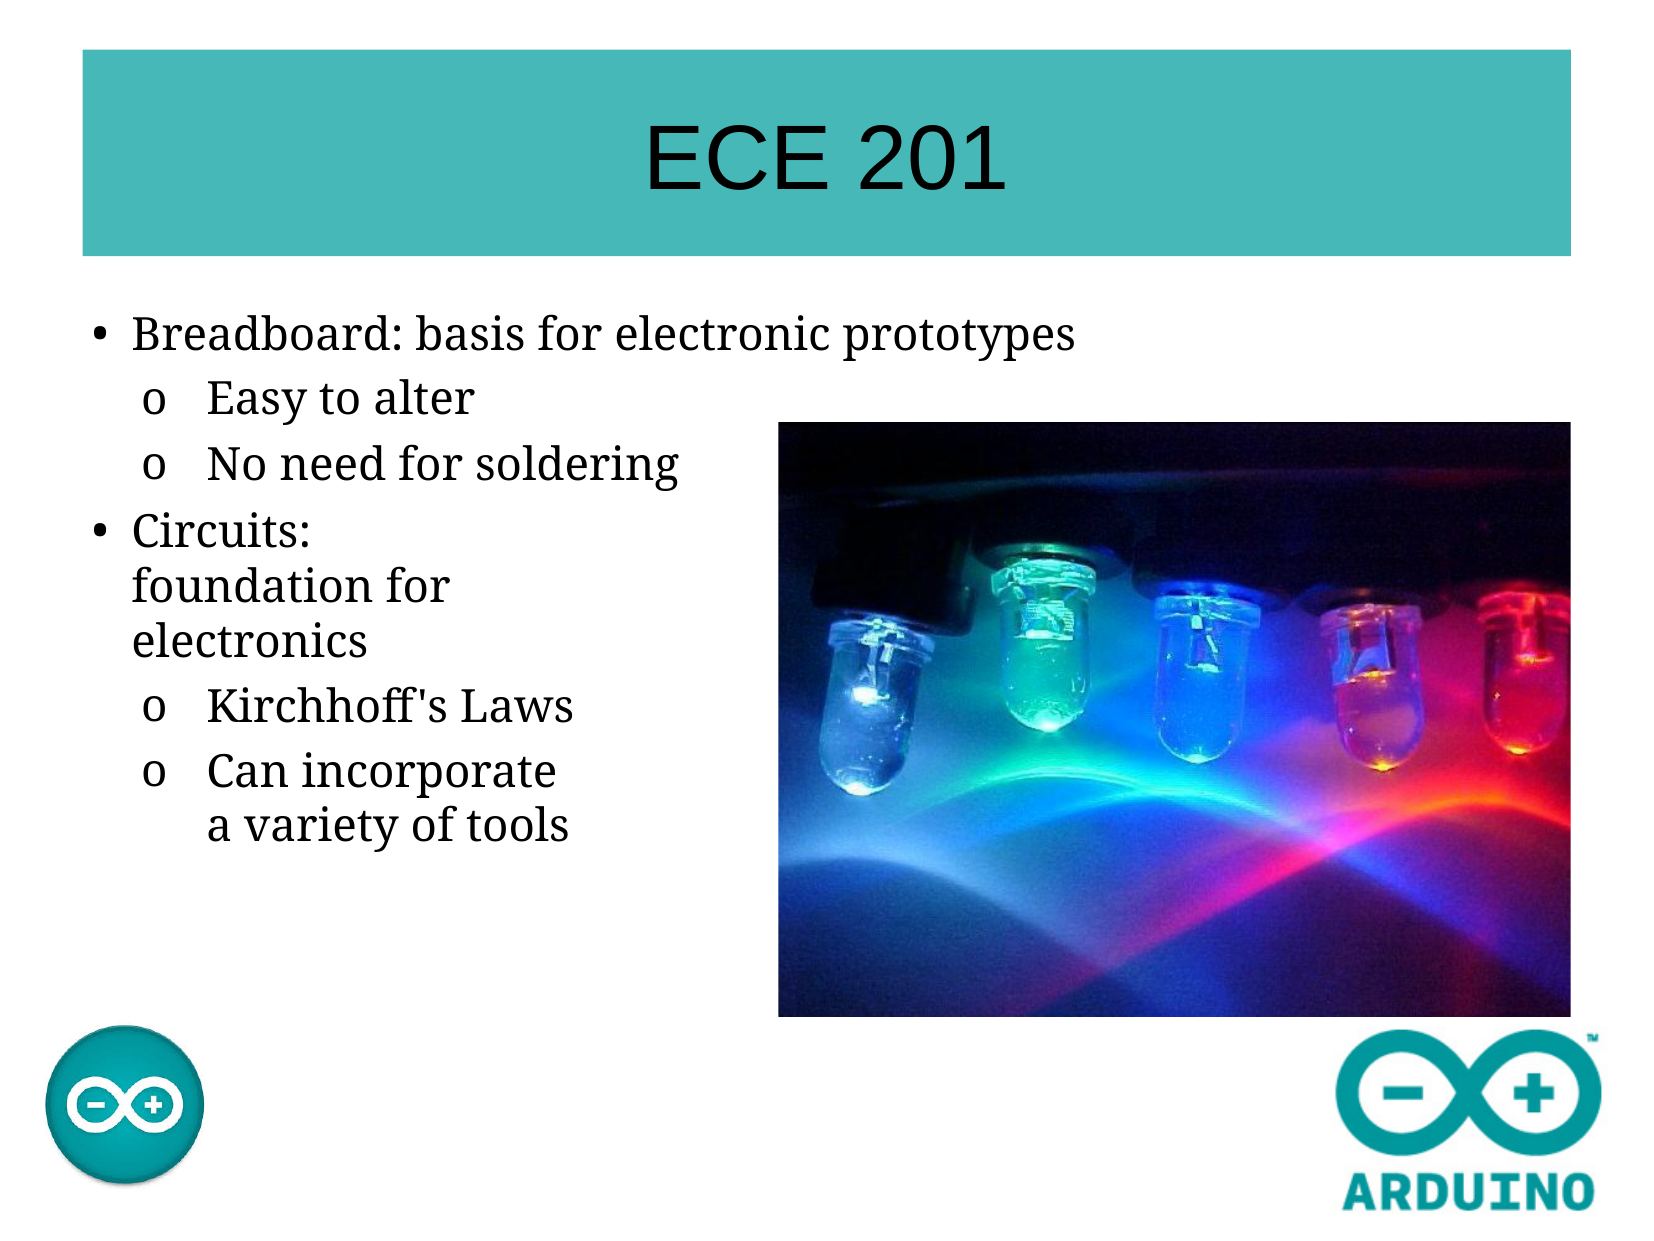

# ECE 201
Breadboard: basis for electronic prototypes
Easy to alter
No need for soldering
Circuits:
foundation for
electronics
Kirchhoff's Laws
Can incorporate
a variety of tools